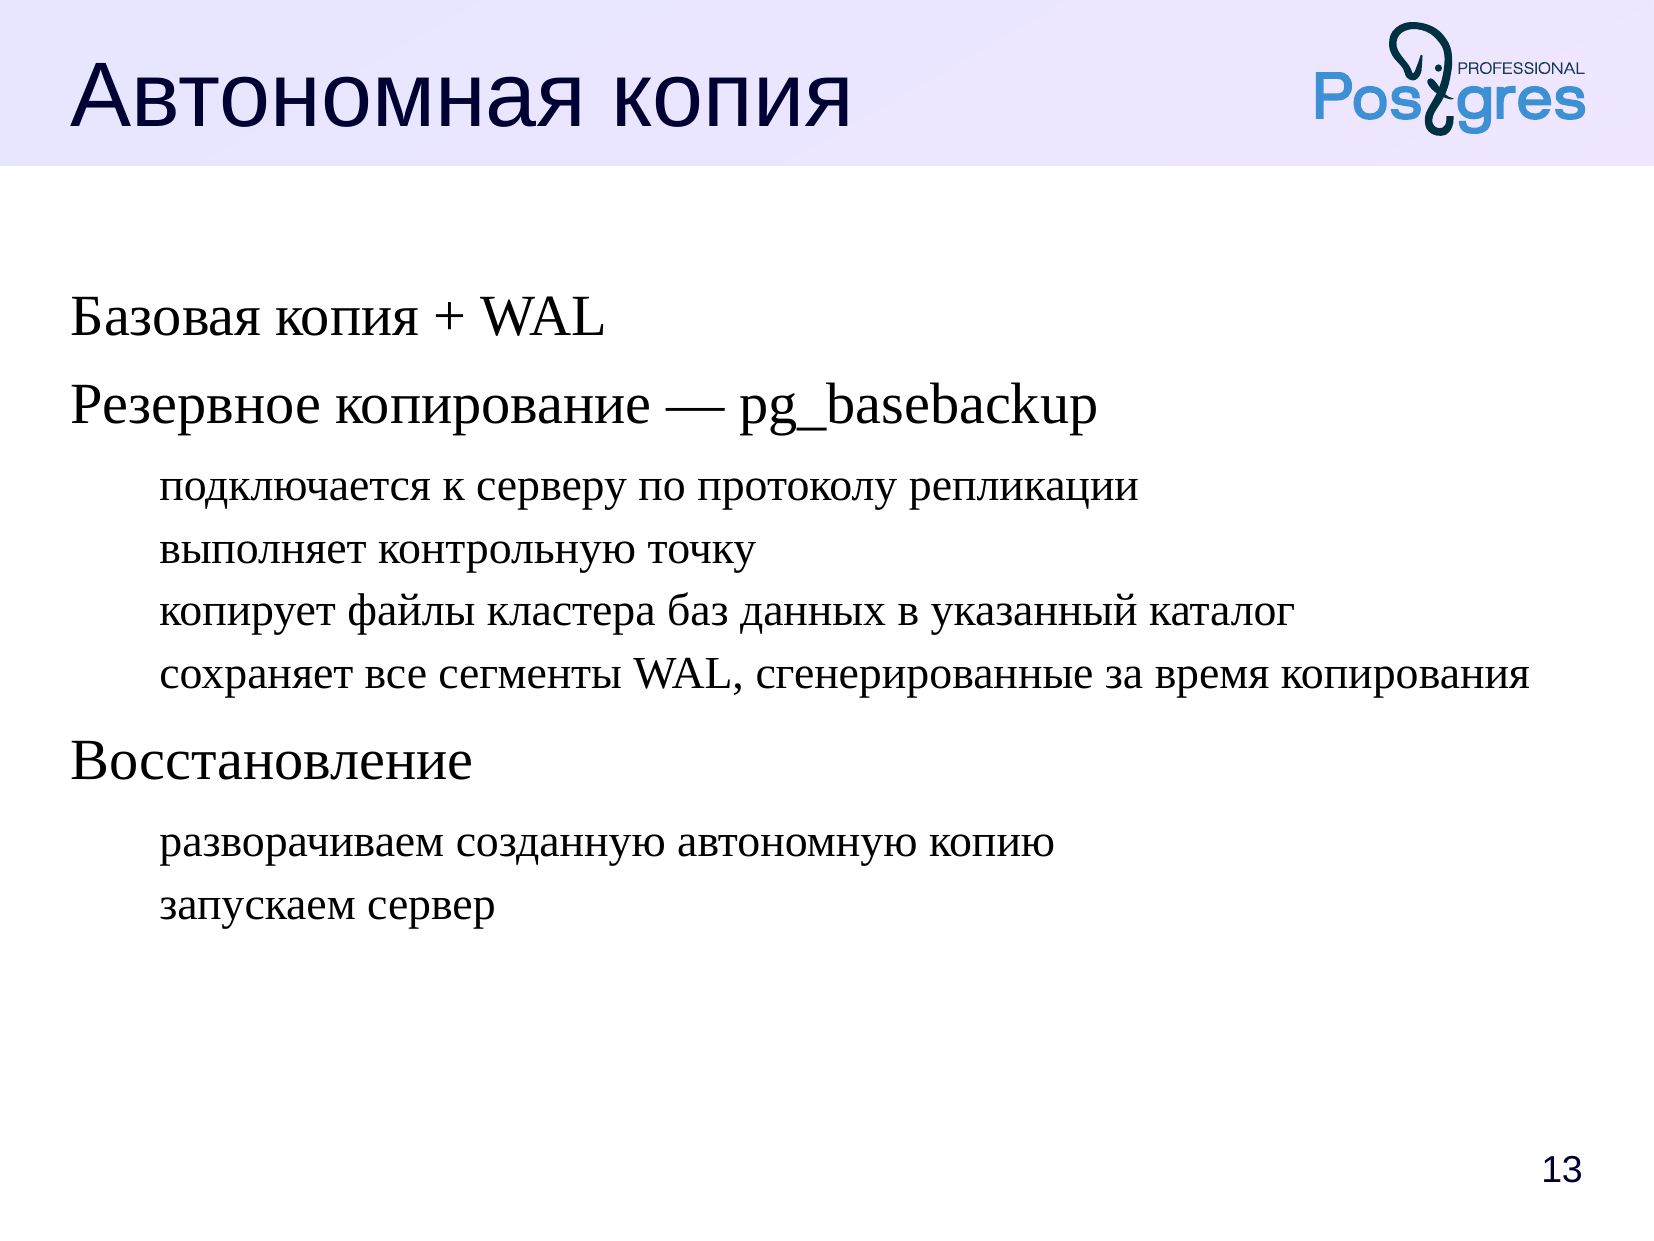

# Автономная копия
Базовая копия + WAL
Резервное копирование — pg_basebackup
подключается к серверу по протоколу репликации
выполняет контрольную точку
копирует файлы кластера баз данных в указанный каталог
сохраняет все сегменты WAL, сгенерированные за время копирования
Восстановление
разворачиваем созданную автономную копию
запускаем сервер